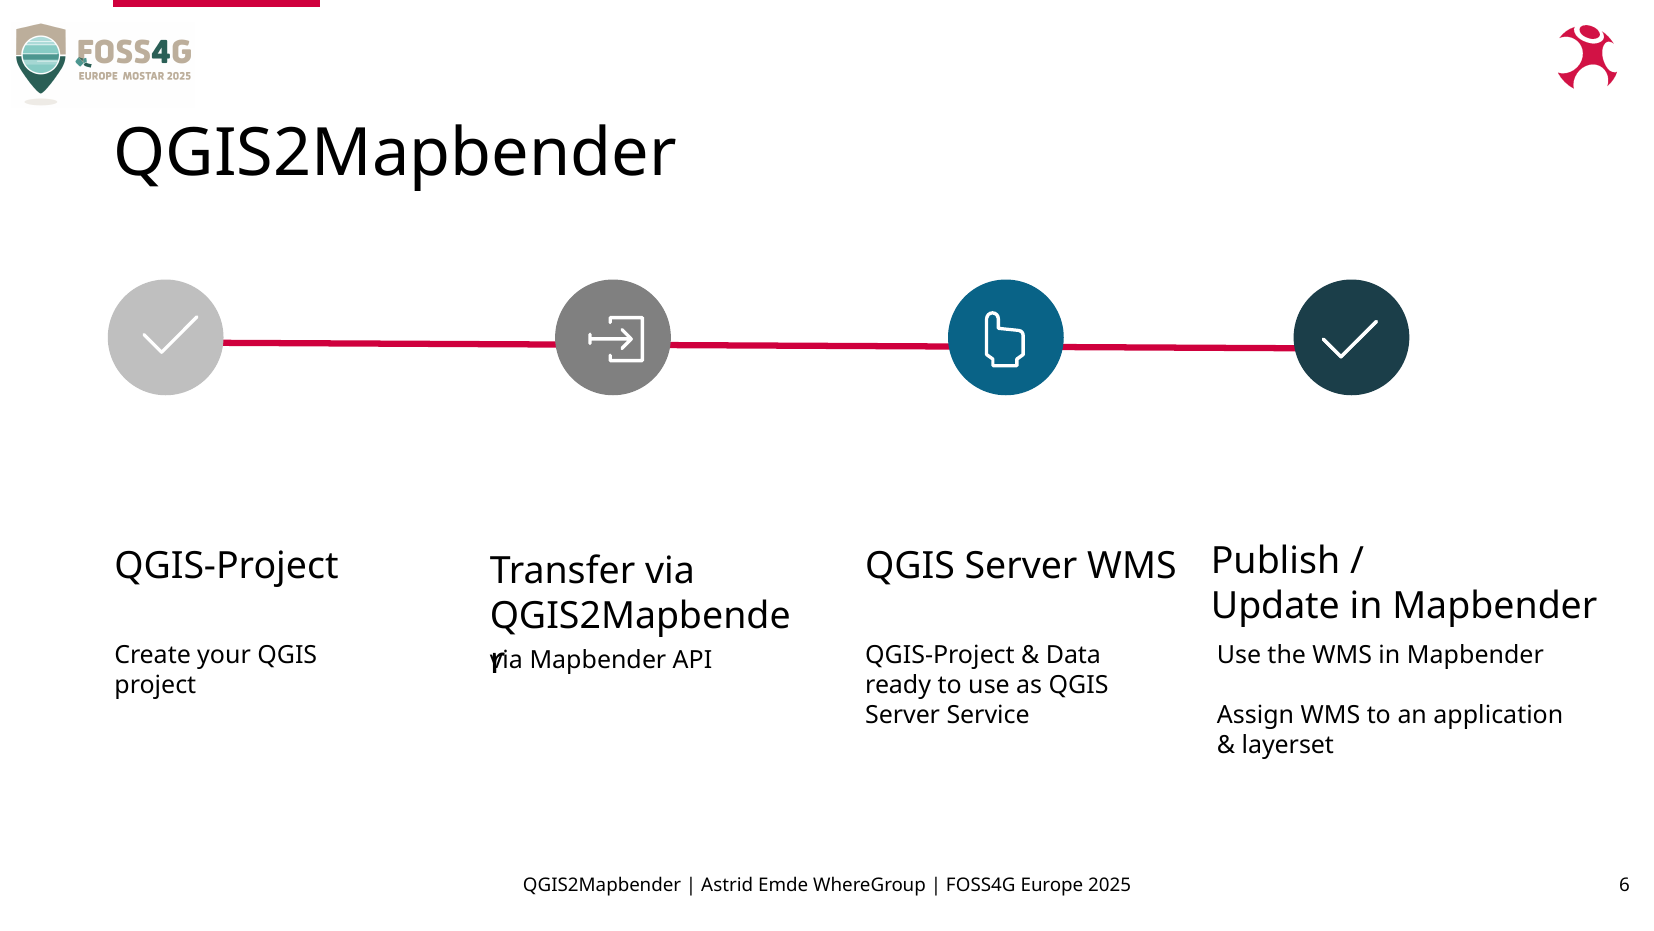

QGIS2Mapbender
Publish /
Update in Mapbender
QGIS-Project
QGIS Server WMS
Transfer via QGIS2Mapbender
Create your QGIS project
QGIS-Project & Data ready to use as QGIS Server Service
Use the WMS in Mapbender
Assign WMS to an application & layerset
via Mapbender API
QGIS2Mapbender | Astrid Emde WhereGroup | FOSS4G Europe 2025
6